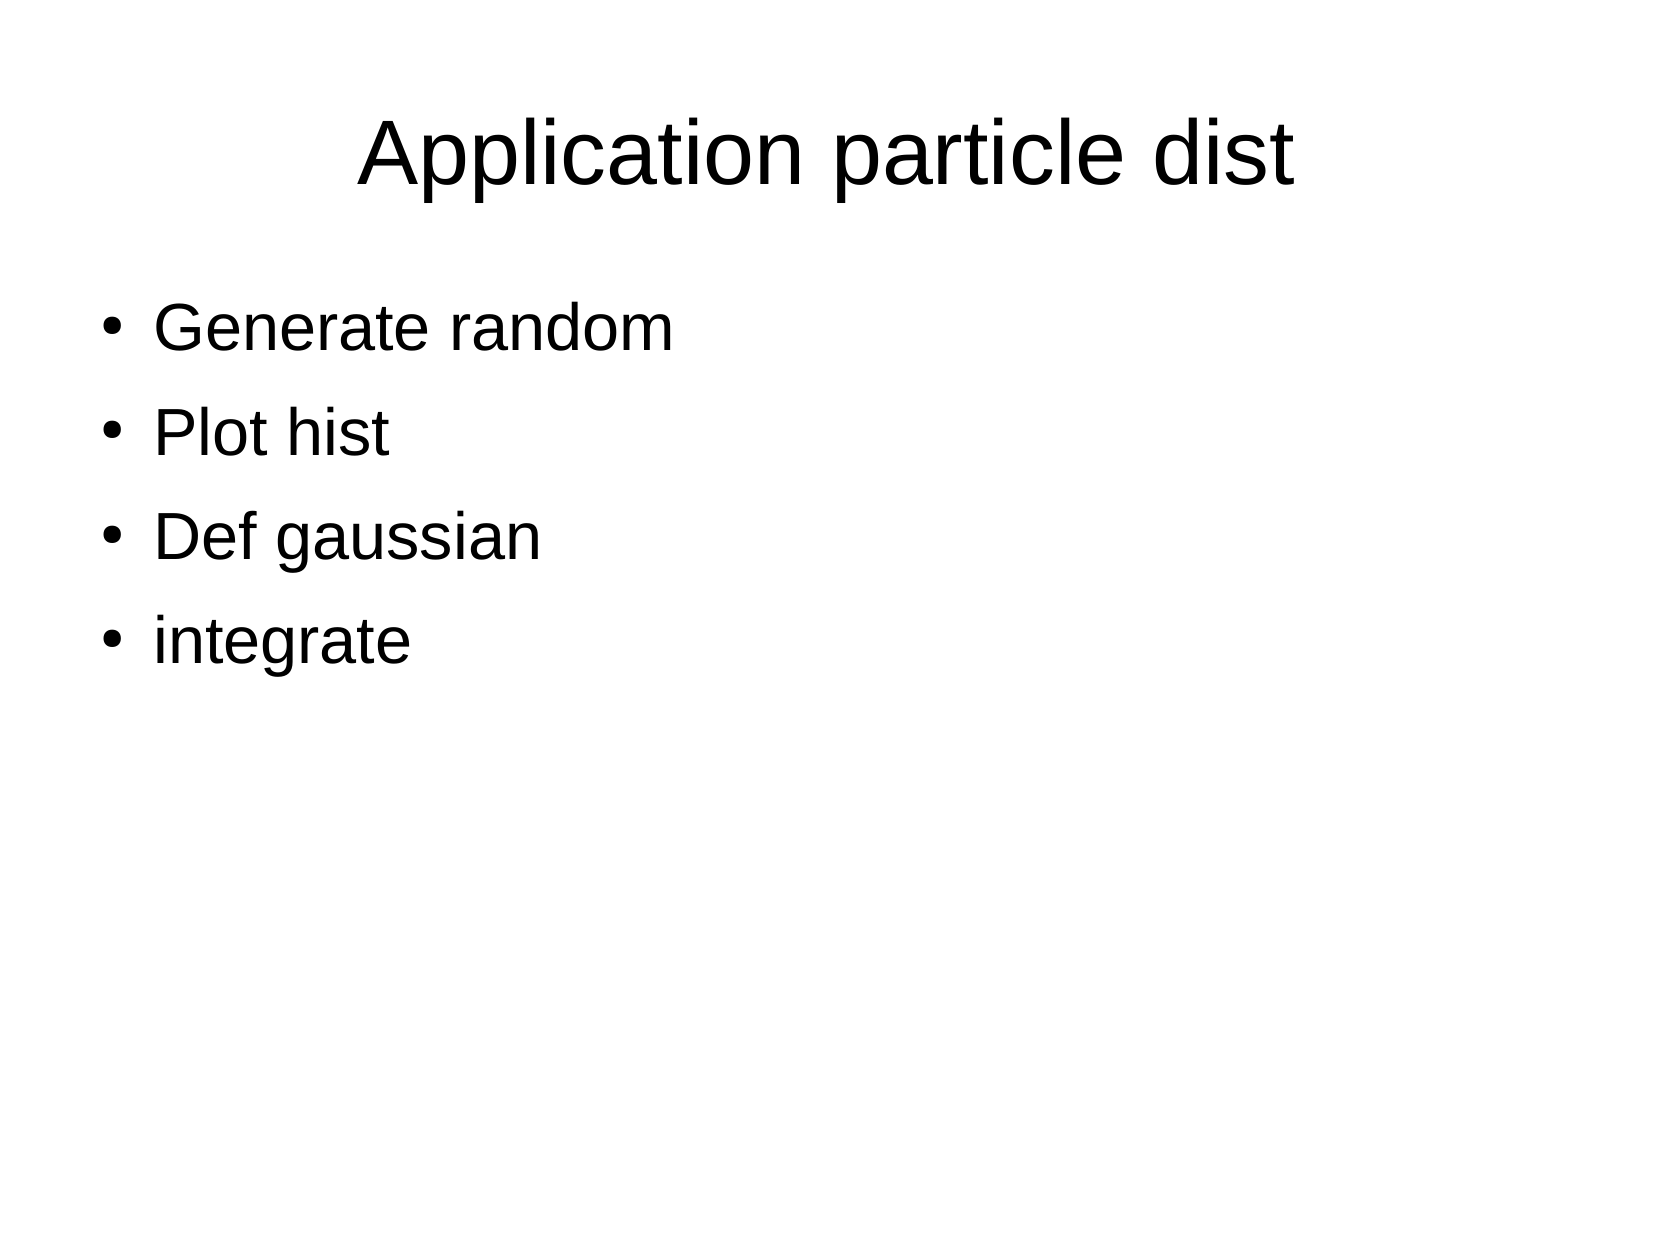

# Application particle dist
Generate random
Plot hist
Def gaussian
integrate